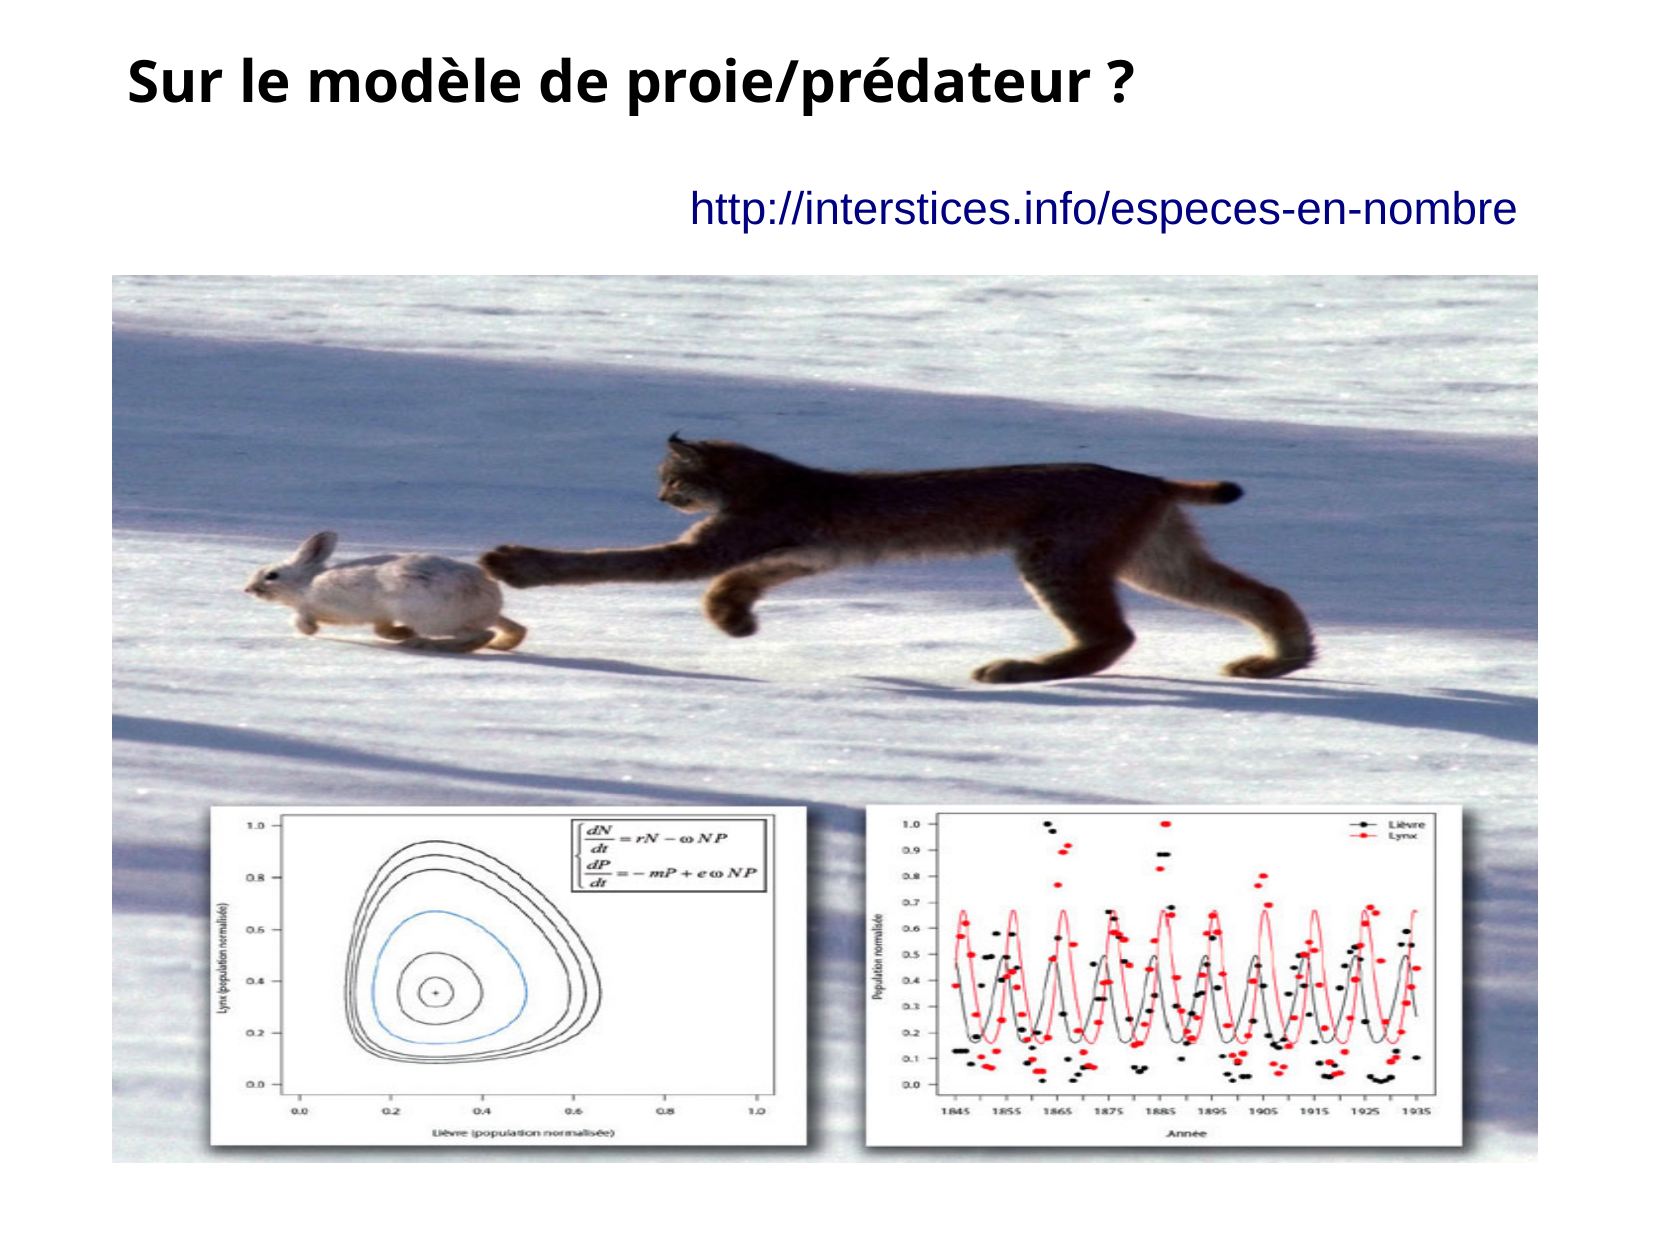

Sur le modèle de proie/prédateur ?
http://interstices.info/especes-en-nombre